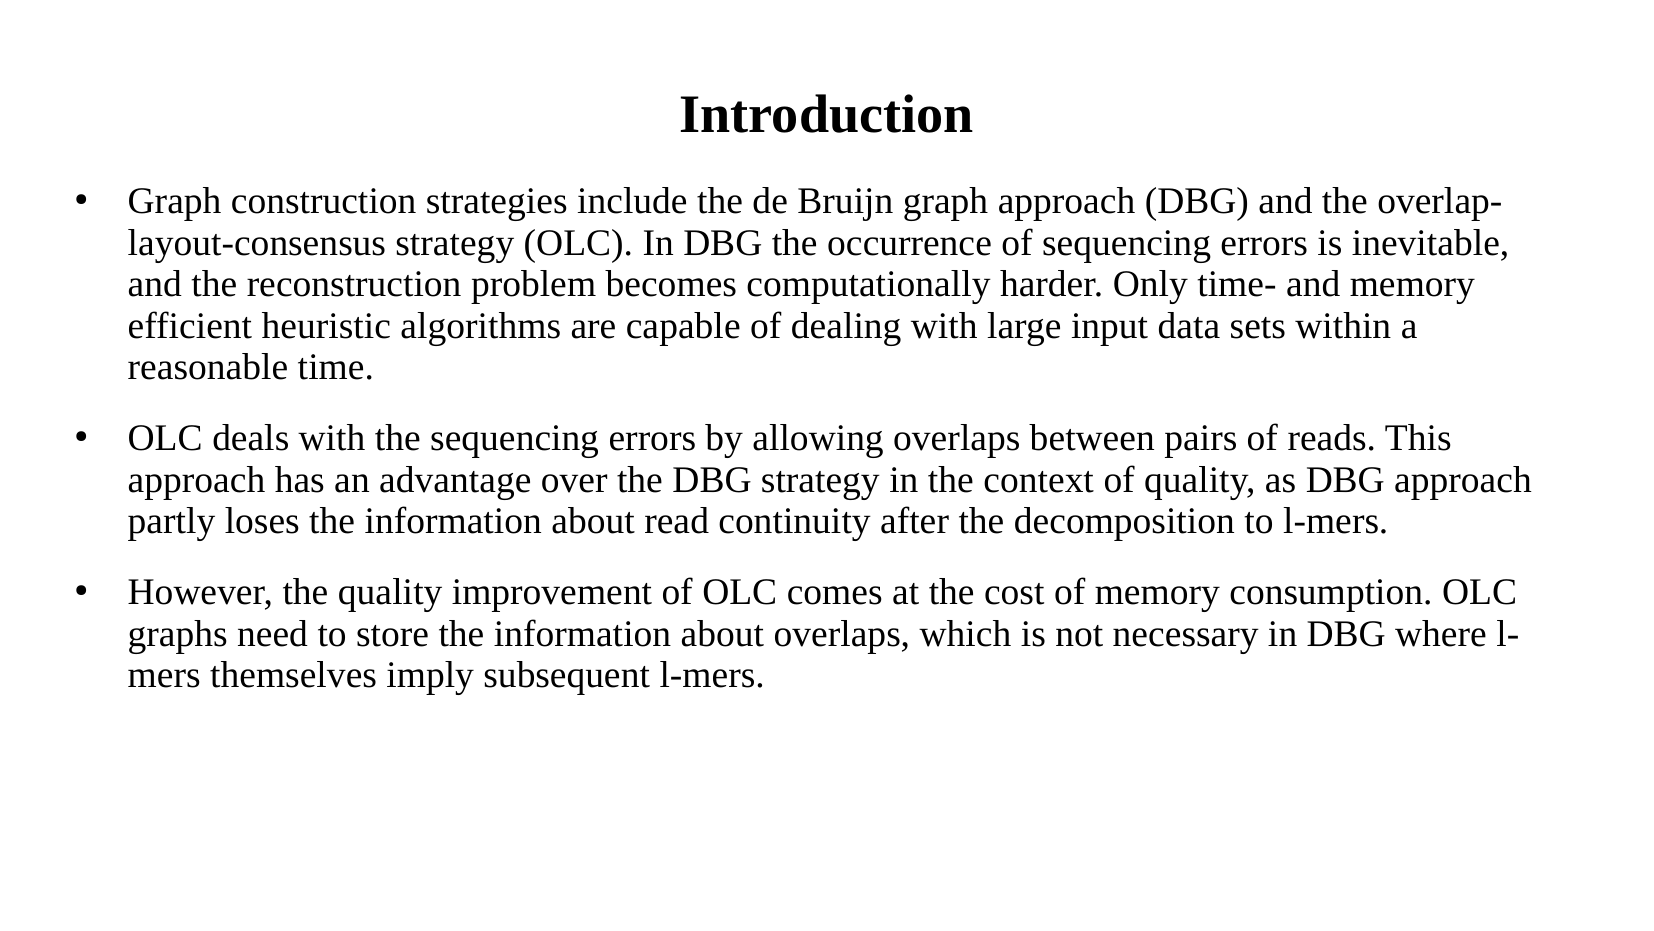

# Introduction
Graph construction strategies include the de Bruijn graph approach (DBG) and the overlap-layout-consensus strategy (OLC). In DBG the occurrence of sequencing errors is inevitable, and the reconstruction problem becomes computationally harder. Only time- and memory efficient heuristic algorithms are capable of dealing with large input data sets within a reasonable time.
OLC deals with the sequencing errors by allowing overlaps between pairs of reads. This approach has an advantage over the DBG strategy in the context of quality, as DBG approach partly loses the information about read continuity after the decomposition to l-mers.
However, the quality improvement of OLC comes at the cost of memory consumption. OLC graphs need to store the information about overlaps, which is not necessary in DBG where l-mers themselves imply subsequent l-mers.